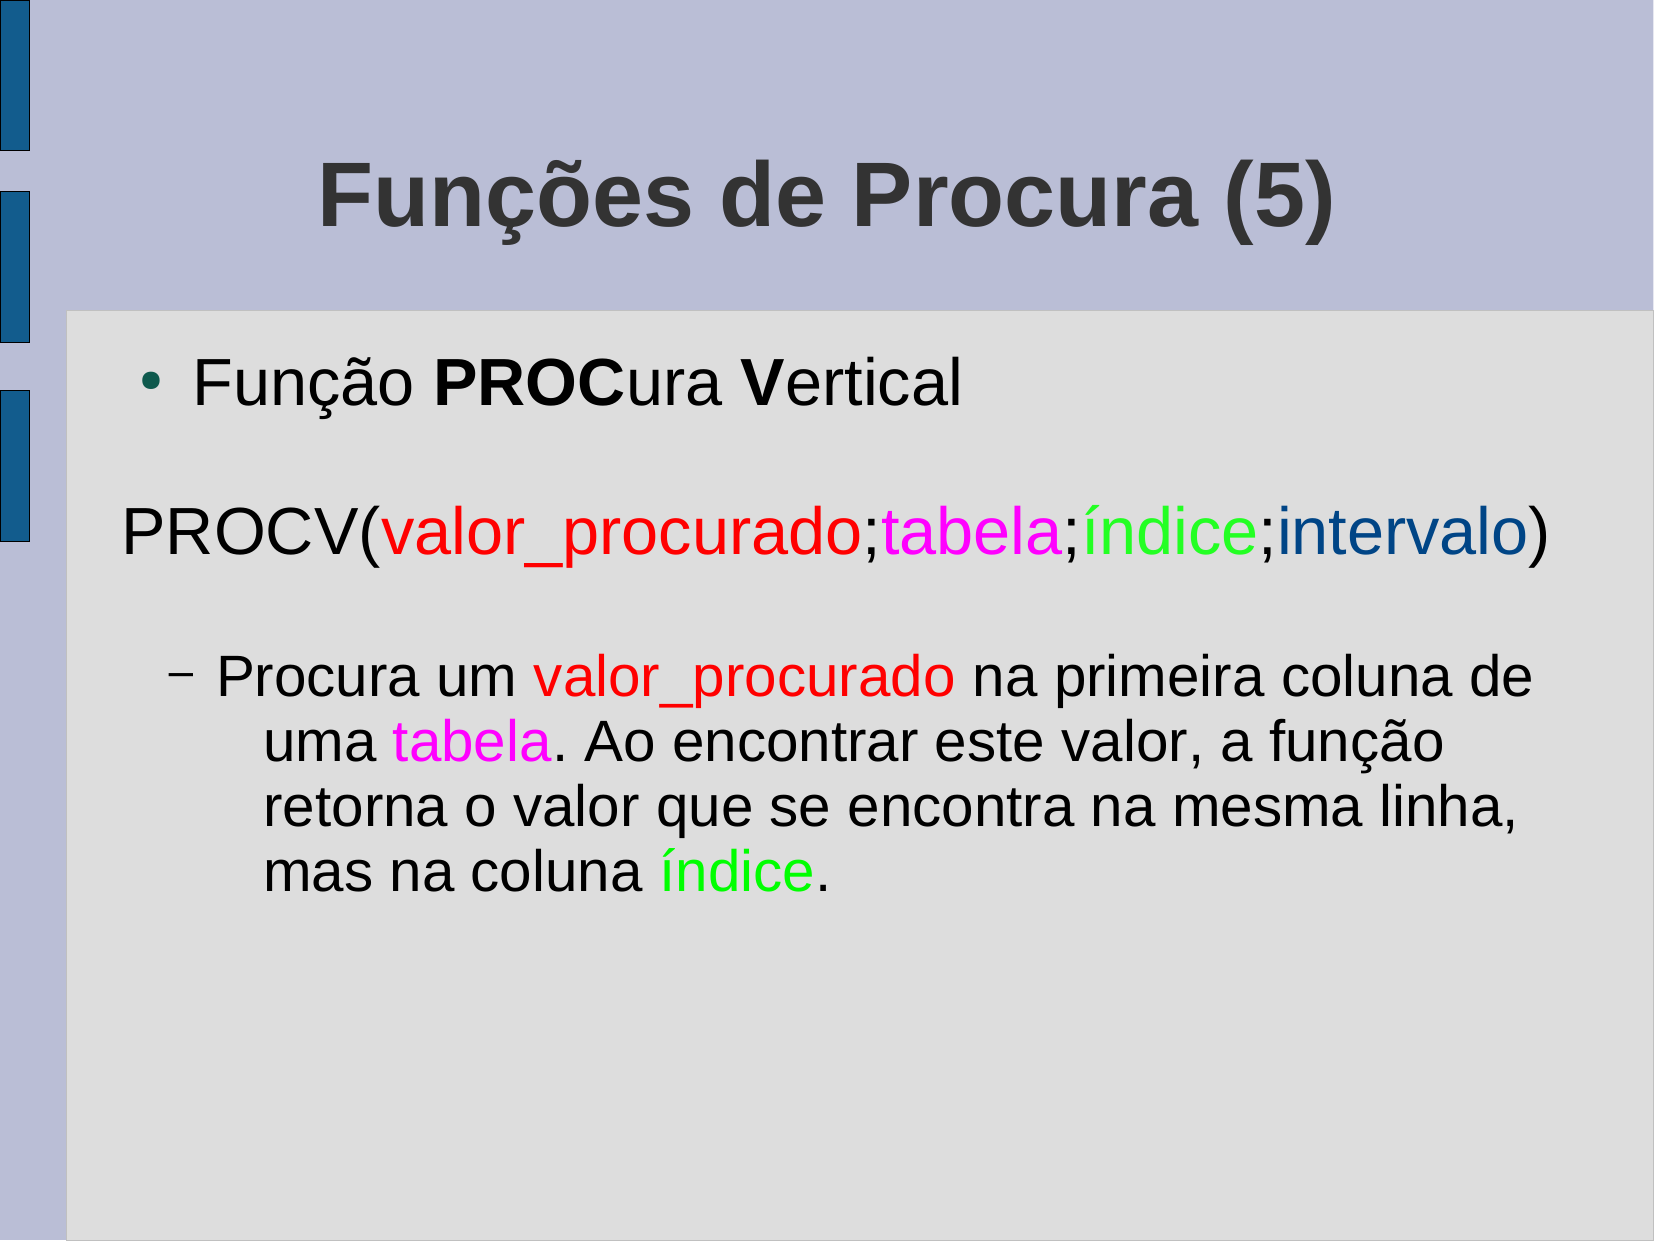

# Funções de Procura (5)
Função PROCura Vertical
PROCV(valor_procurado;tabela;índice;intervalo)
Procura um valor_procurado na primeira coluna de uma tabela. Ao encontrar este valor, a função retorna o valor que se encontra na mesma linha, mas na coluna índice.